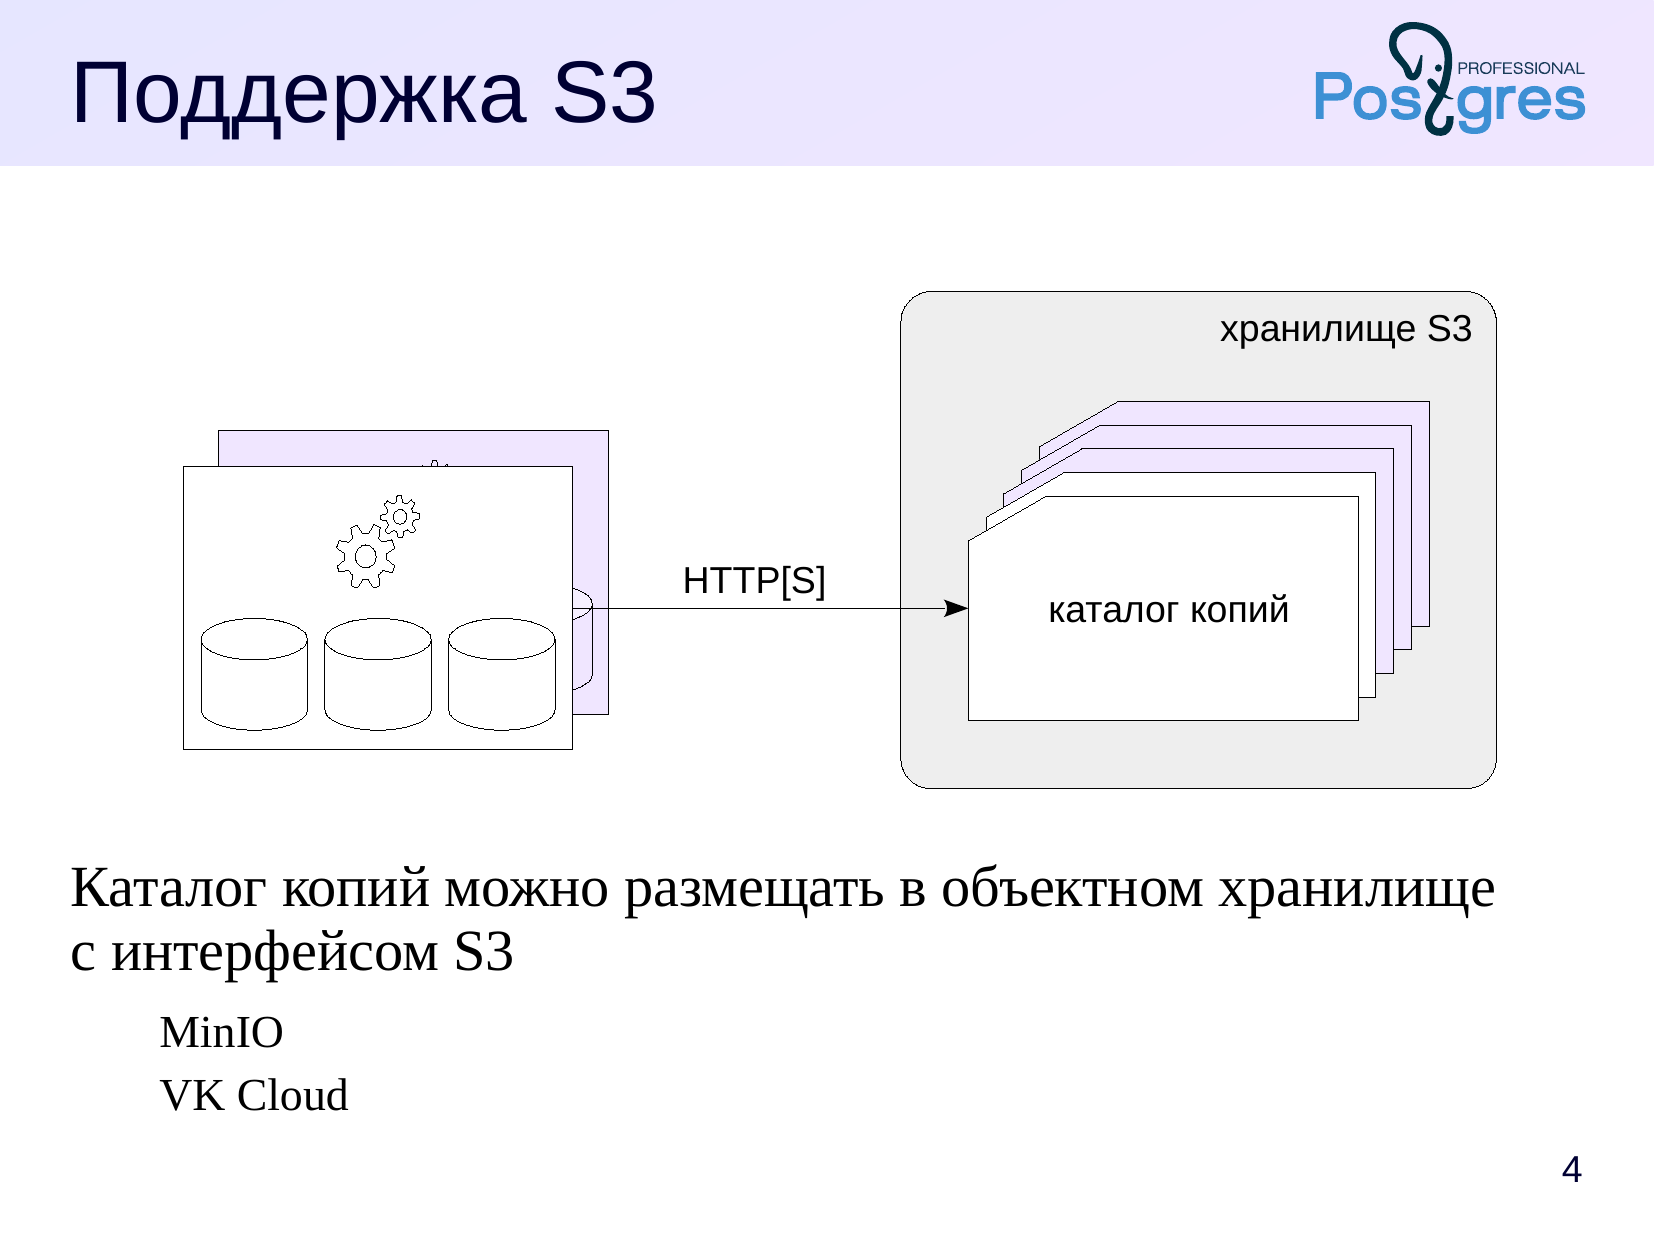

# Поддержка S3
хранилище S3
HTTP[S]
каталог копий
Каталог копий можно размещать в объектном хранилище
с интерфейсом S3
MinIO
VK Cloud